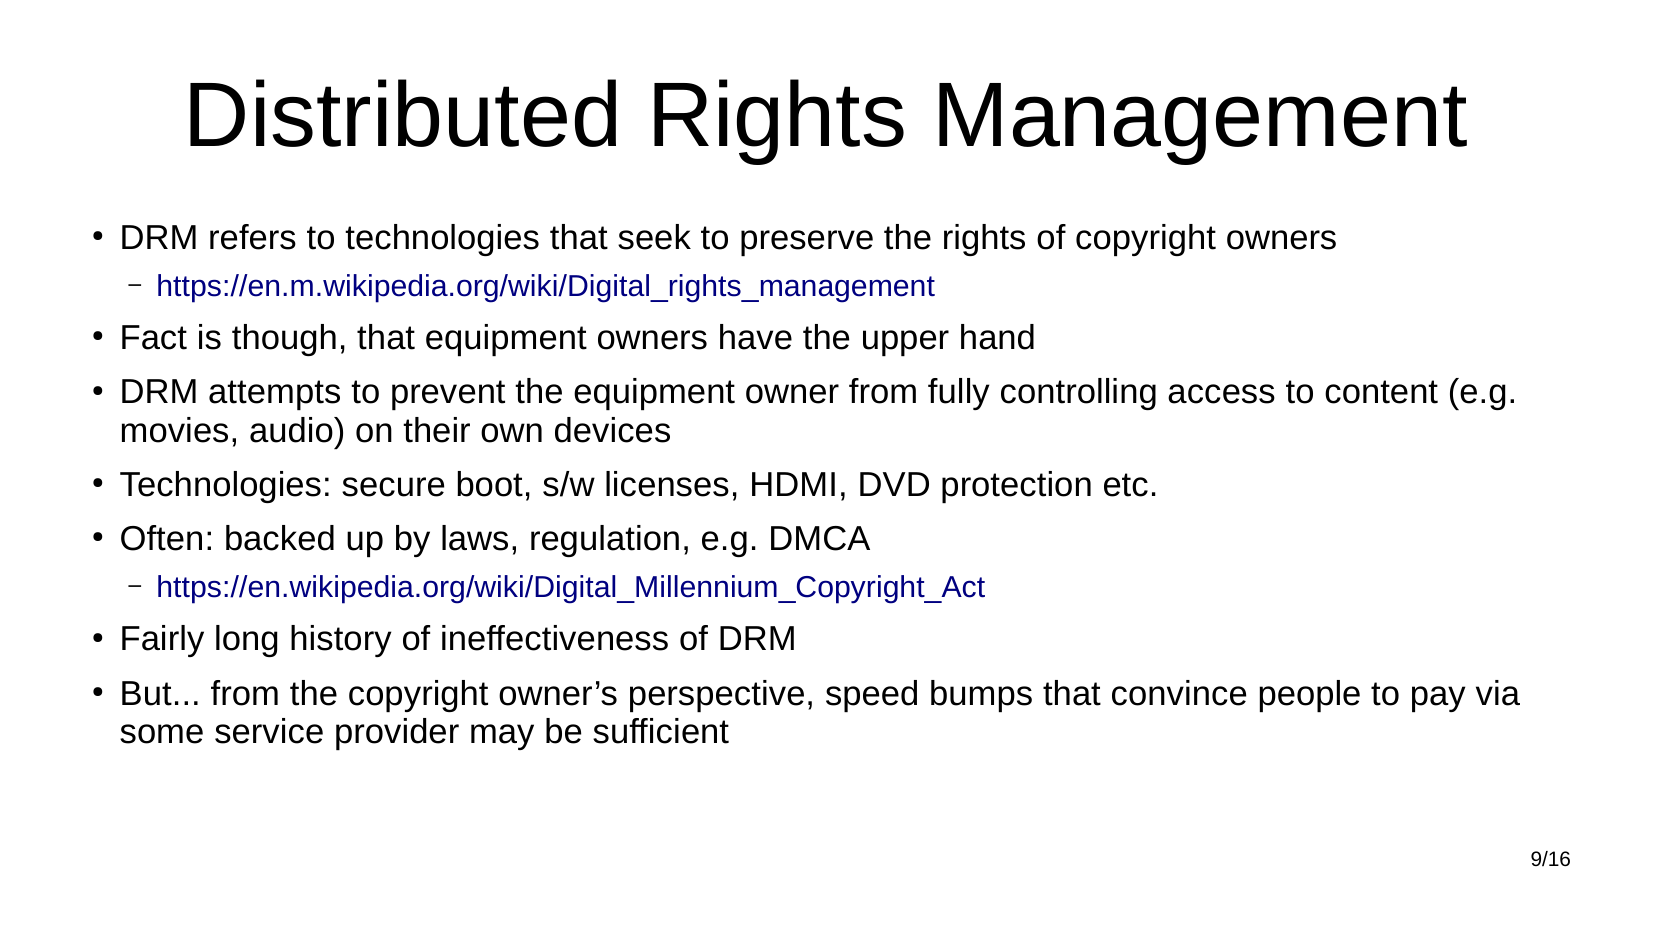

# Distributed Rights Management
DRM refers to technologies that seek to preserve the rights of copyright owners
https://en.m.wikipedia.org/wiki/Digital_rights_management
Fact is though, that equipment owners have the upper hand
DRM attempts to prevent the equipment owner from fully controlling access to content (e.g. movies, audio) on their own devices
Technologies: secure boot, s/w licenses, HDMI, DVD protection etc.
Often: backed up by laws, regulation, e.g. DMCA
https://en.wikipedia.org/wiki/Digital_Millennium_Copyright_Act
Fairly long history of ineffectiveness of DRM
But... from the copyright owner’s perspective, speed bumps that convince people to pay via some service provider may be sufficient
9